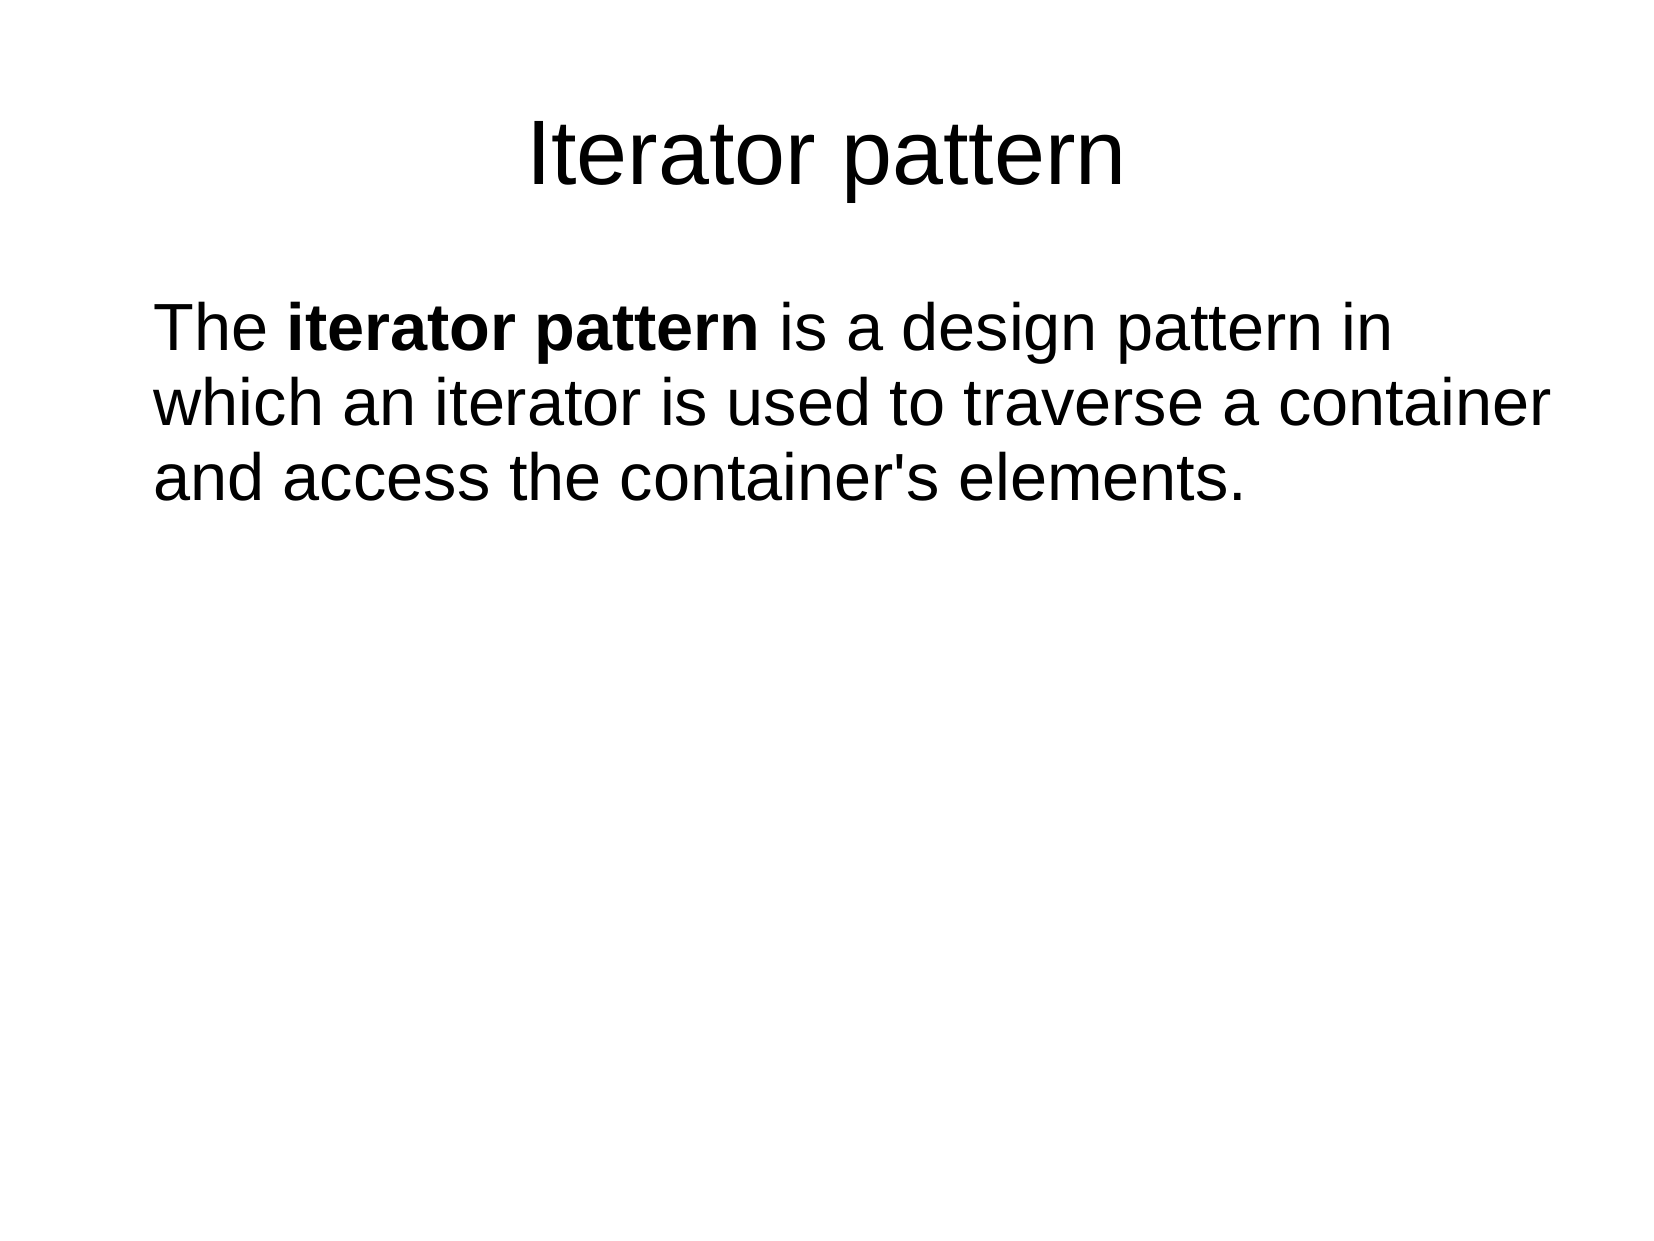

# Iterator pattern
The iterator pattern is a design pattern in which an iterator is used to traverse a container and access the container's elements.